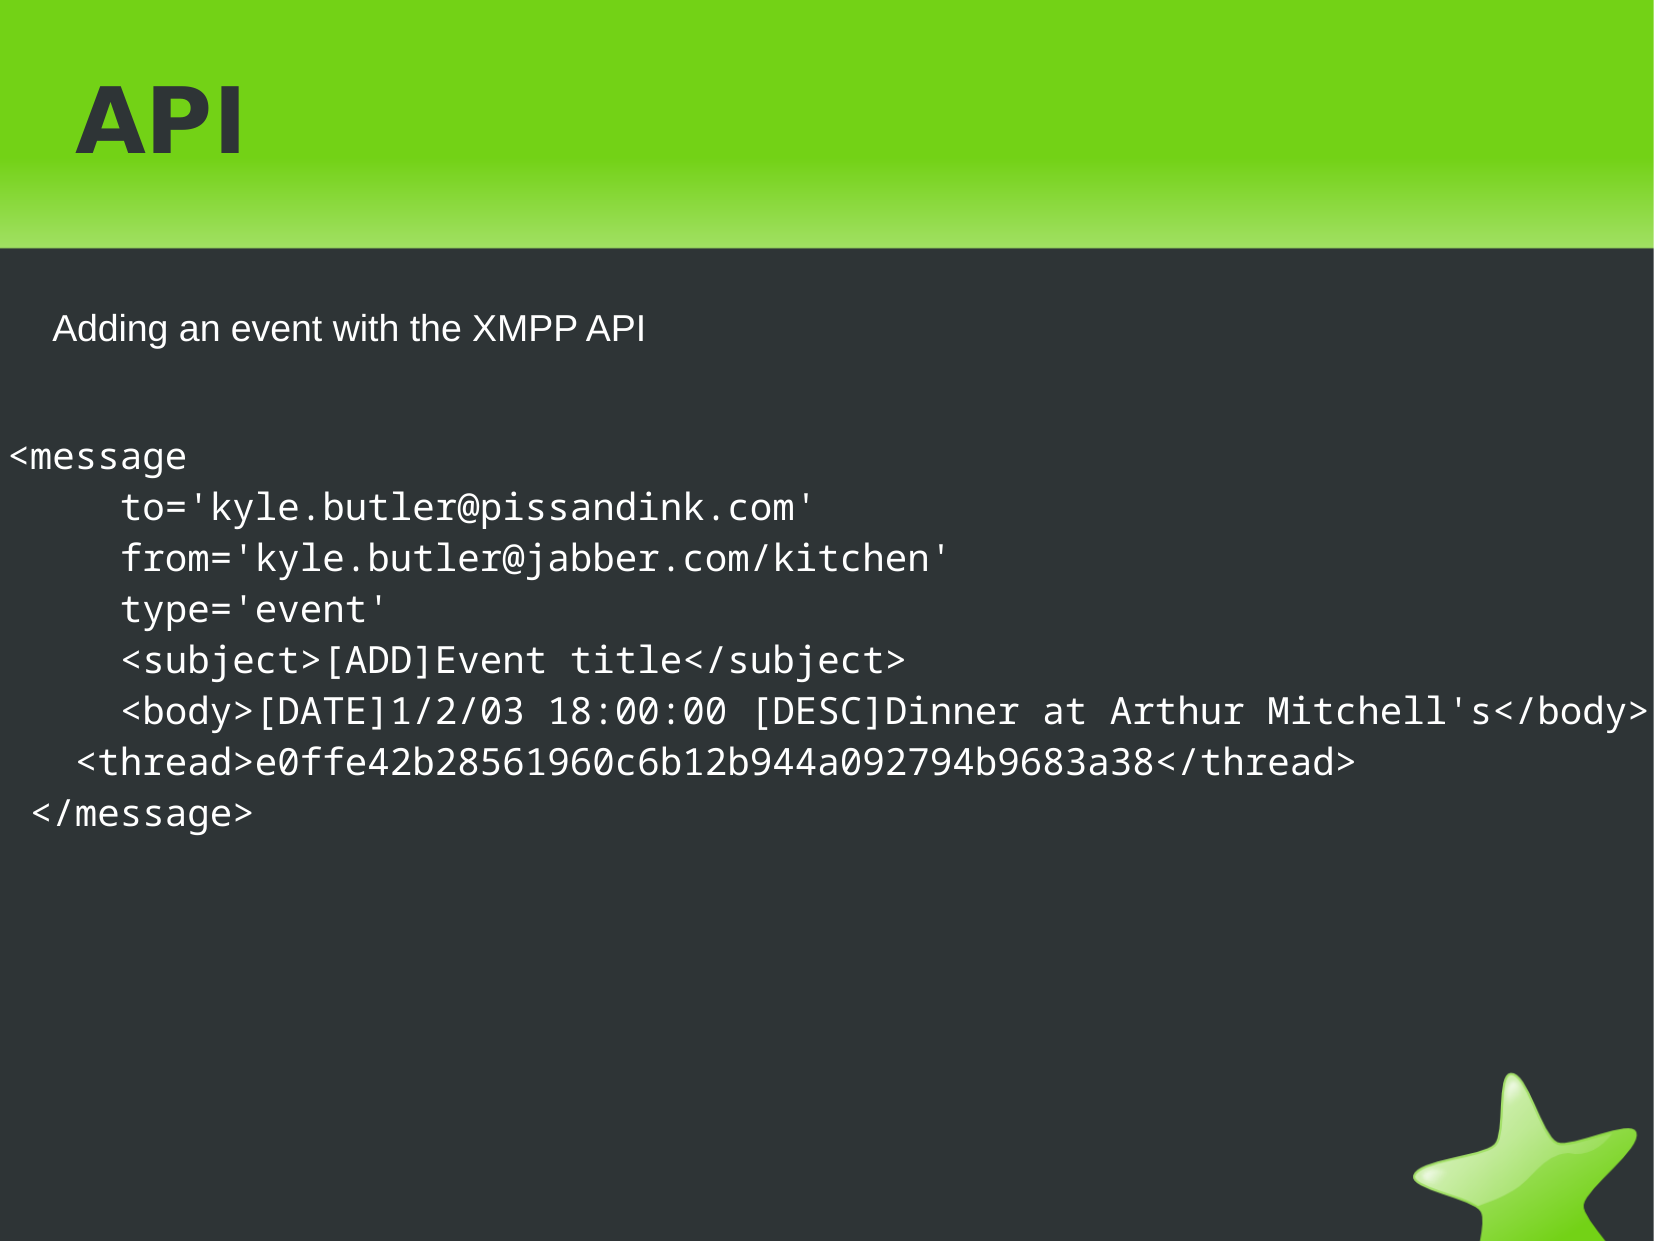

# API
Adding an event with the XMPP API
 <message
 to='kyle.butler@pissandink.com'
 from='kyle.butler@jabber.com/kitchen'
 type='event'
 <subject>[ADD]Event title</subject>
 <body>[DATE]1/2/03 18:00:00 [DESC]Dinner at Arthur Mitchell's</body>
 <thread>e0ffe42b28561960c6b12b944a092794b9683a38</thread>
 </message>